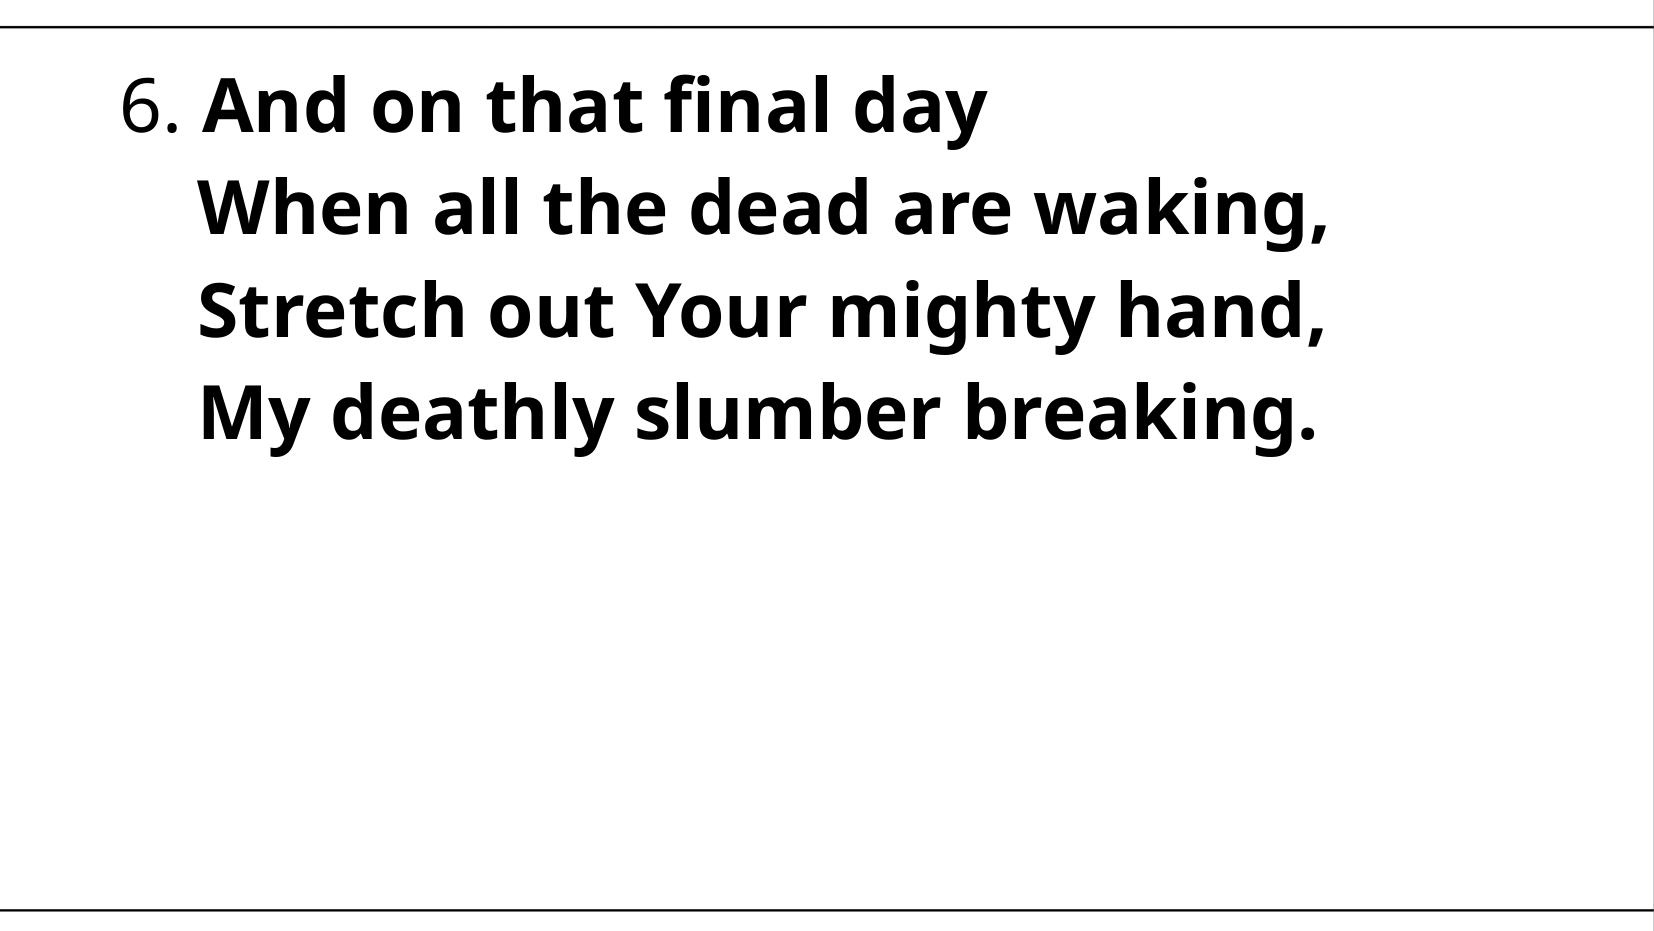

6. And on that final day
 When all the dead are waking,
 Stretch out Your mighty hand,
 My deathly slumber breaking.